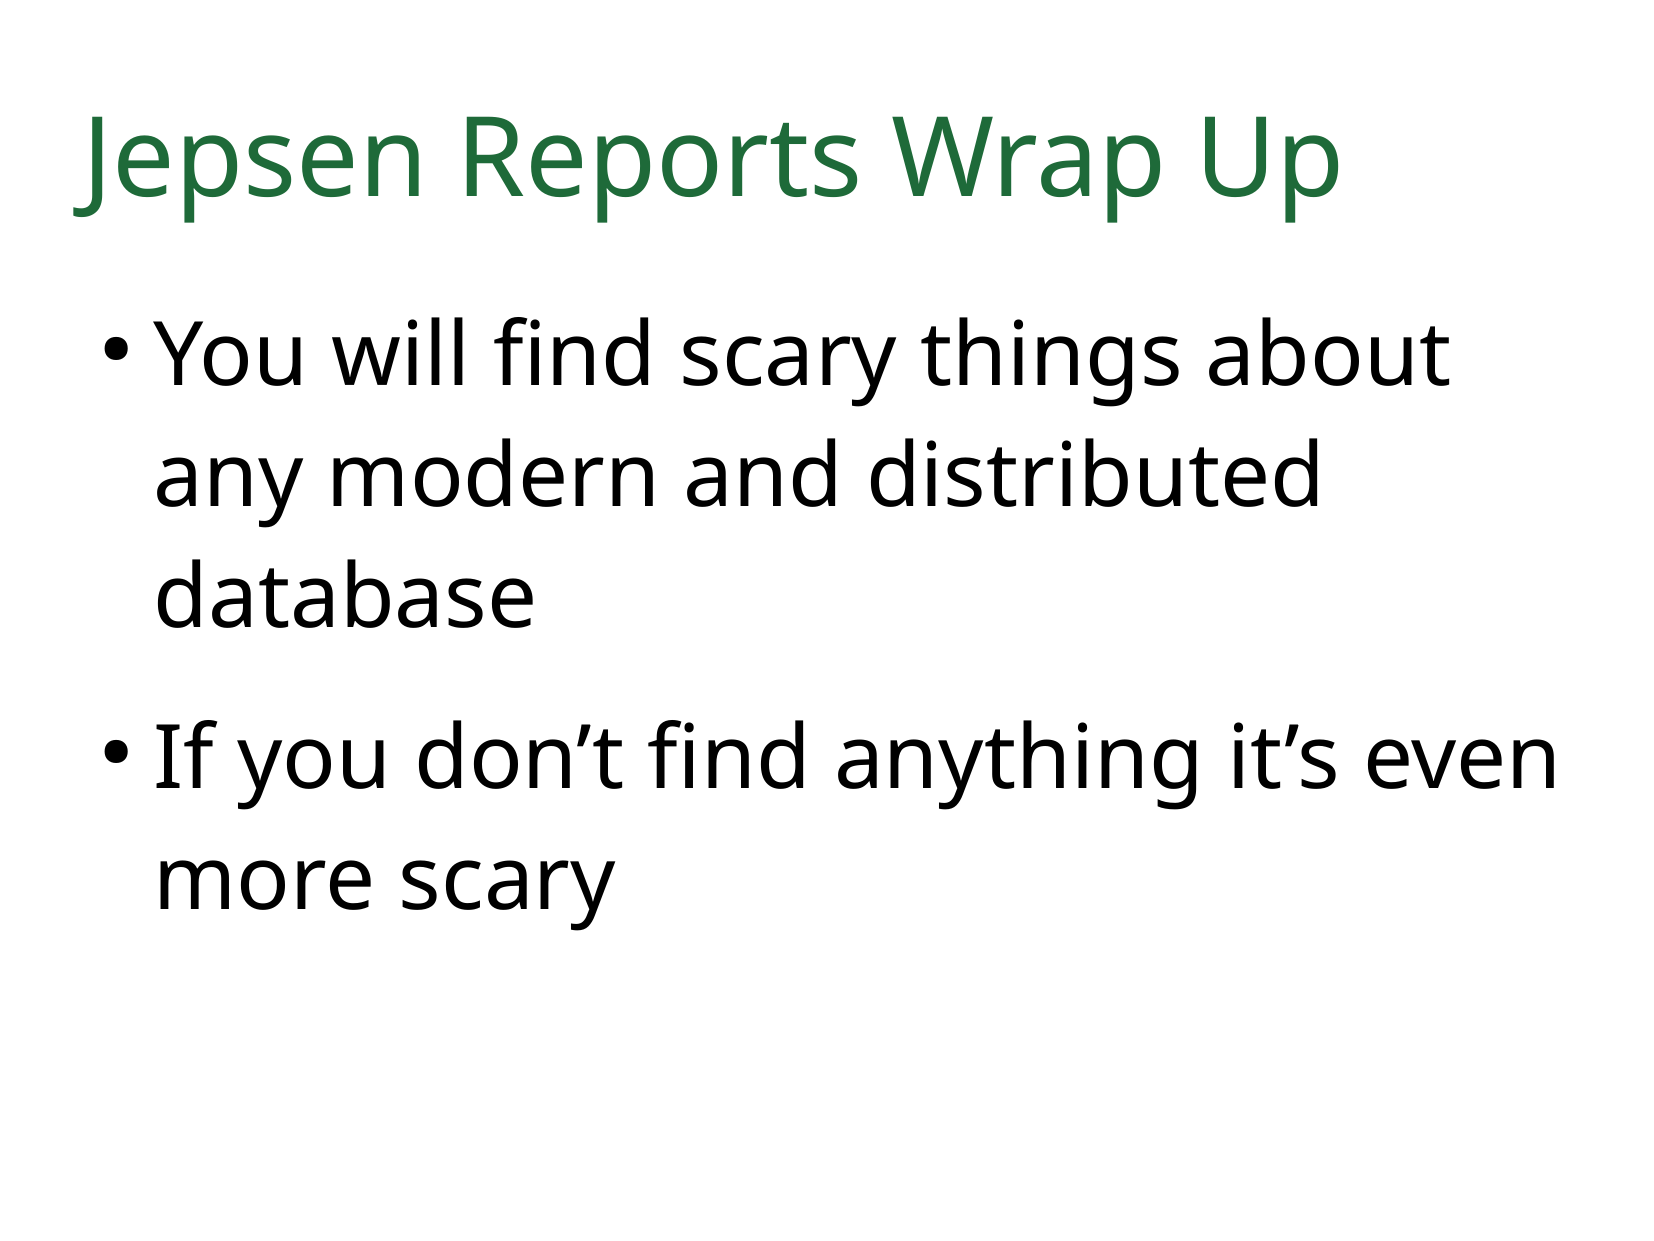

# Jepsen Reports Wrap Up
You will find scary things about any modern and distributed database
If you don’t find anything it’s even more scary